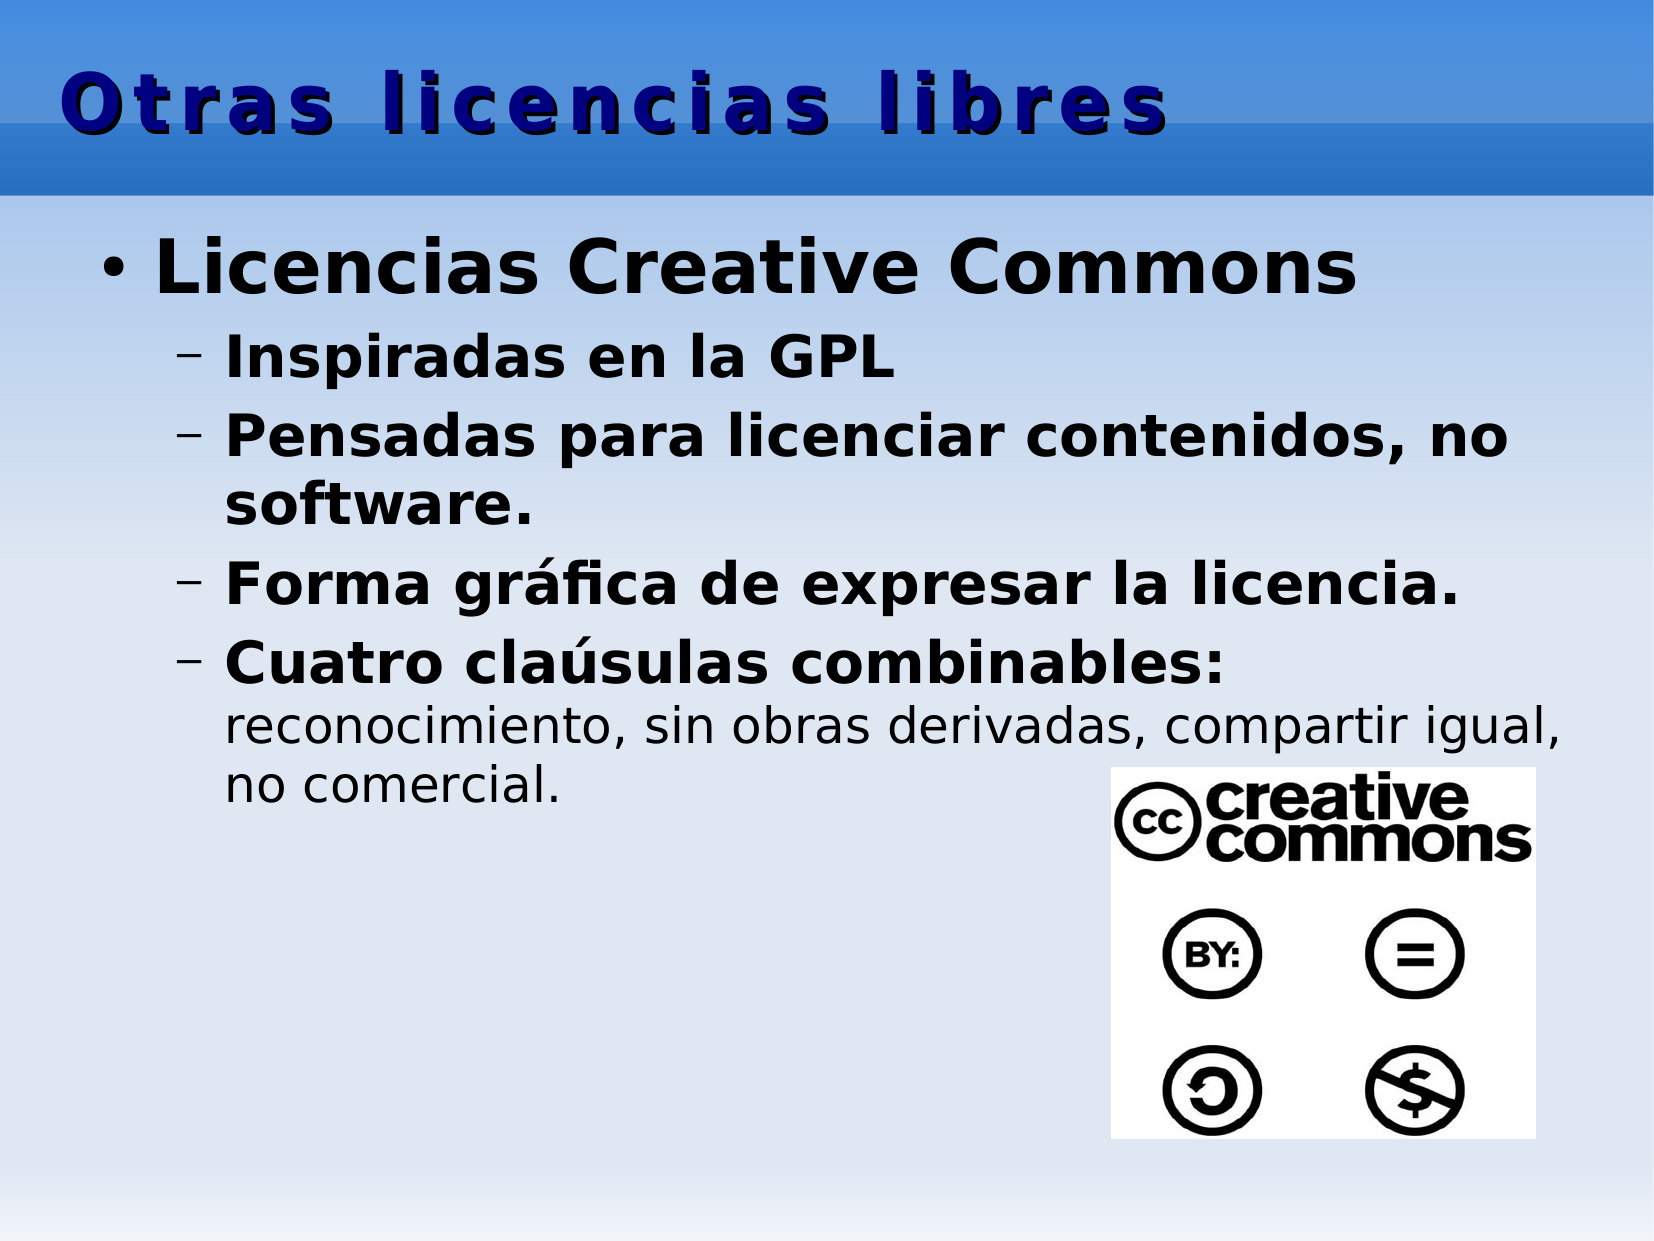

# Otras licencias libres
Licencias Creative Commons
Inspiradas en la GPL
Pensadas para licenciar contenidos, no software.
Forma gráfica de expresar la licencia.
Cuatro claúsulas combinables: reconocimiento, sin obras derivadas, compartir igual, no comercial.